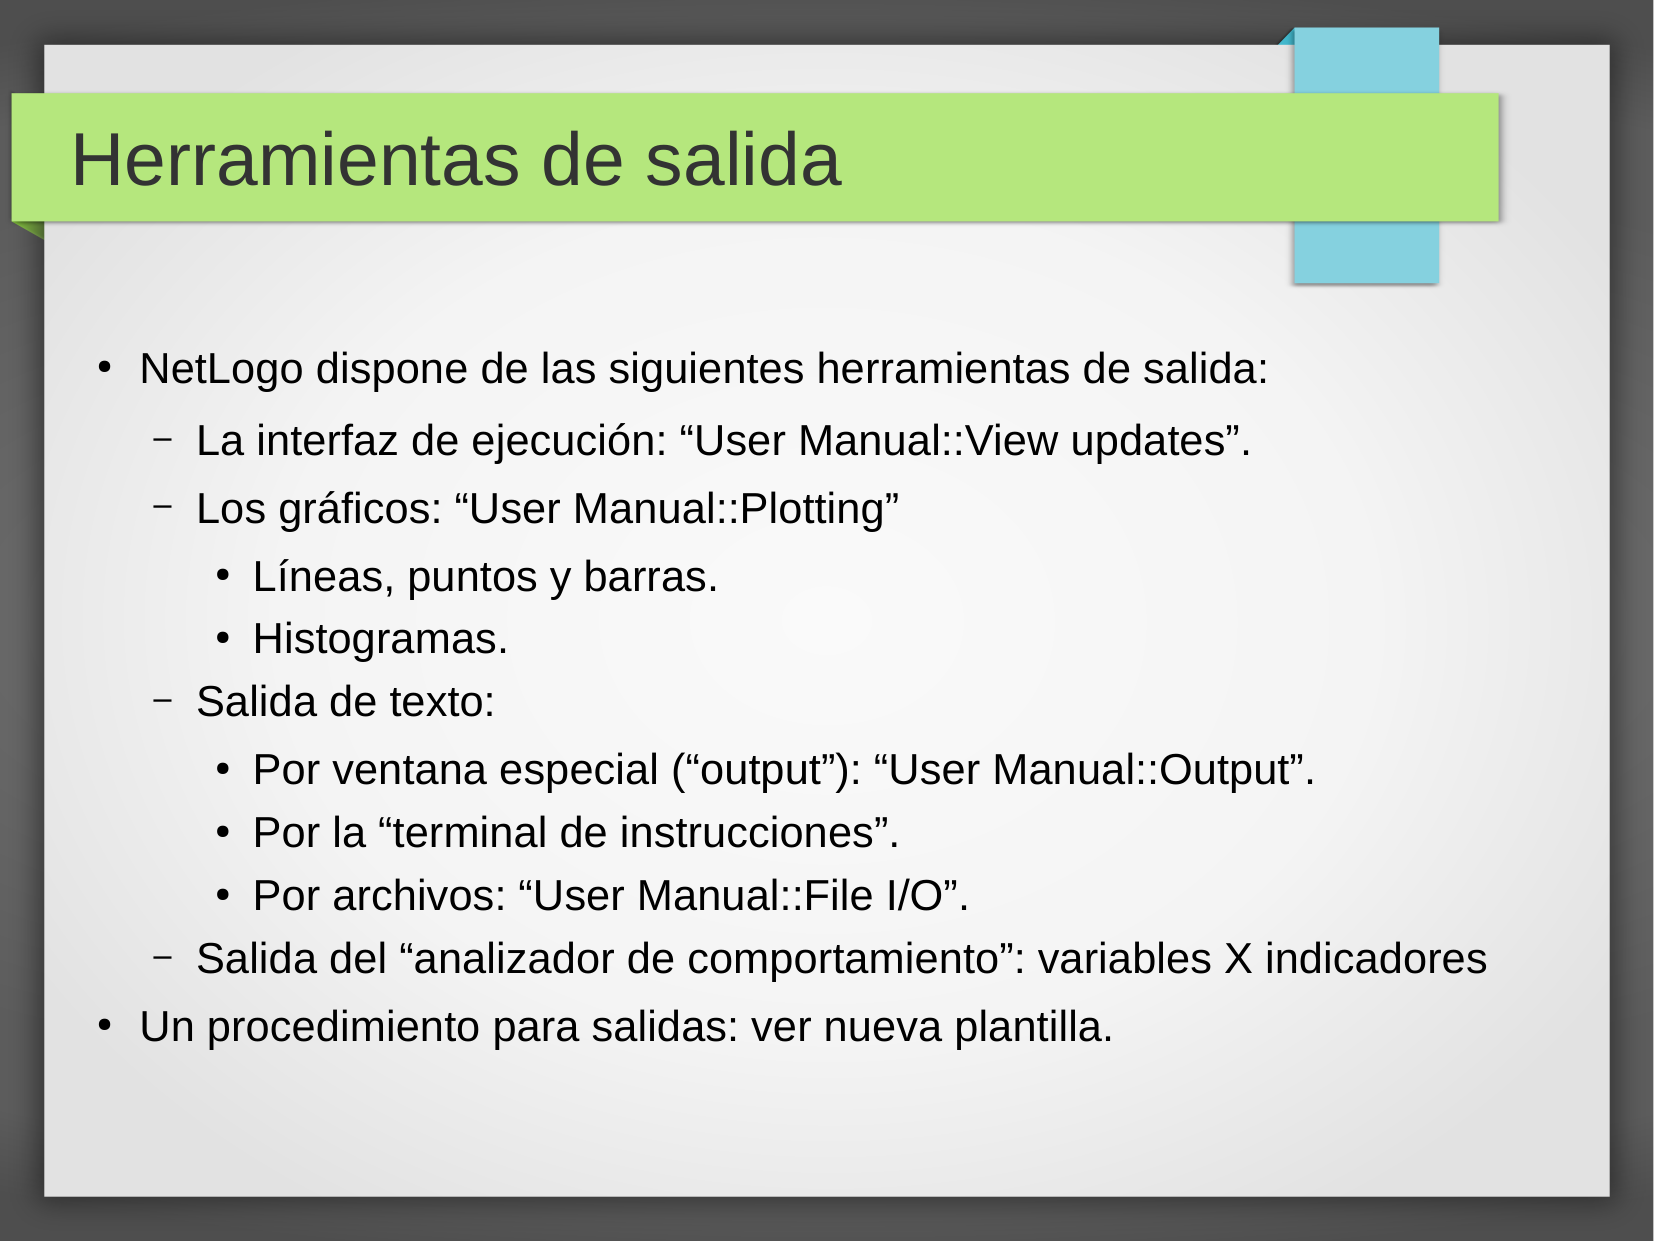

# Herramientas de salida
NetLogo dispone de las siguientes herramientas de salida:
La interfaz de ejecución: “User Manual::View updates”.
Los gráficos: “User Manual::Plotting”
Líneas, puntos y barras.
Histogramas.
Salida de texto:
Por ventana especial (“output”): “User Manual::Output”.
Por la “terminal de instrucciones”.
Por archivos: “User Manual::File I/O”.
Salida del “analizador de comportamiento”: variables X indicadores
Un procedimiento para salidas: ver nueva plantilla.